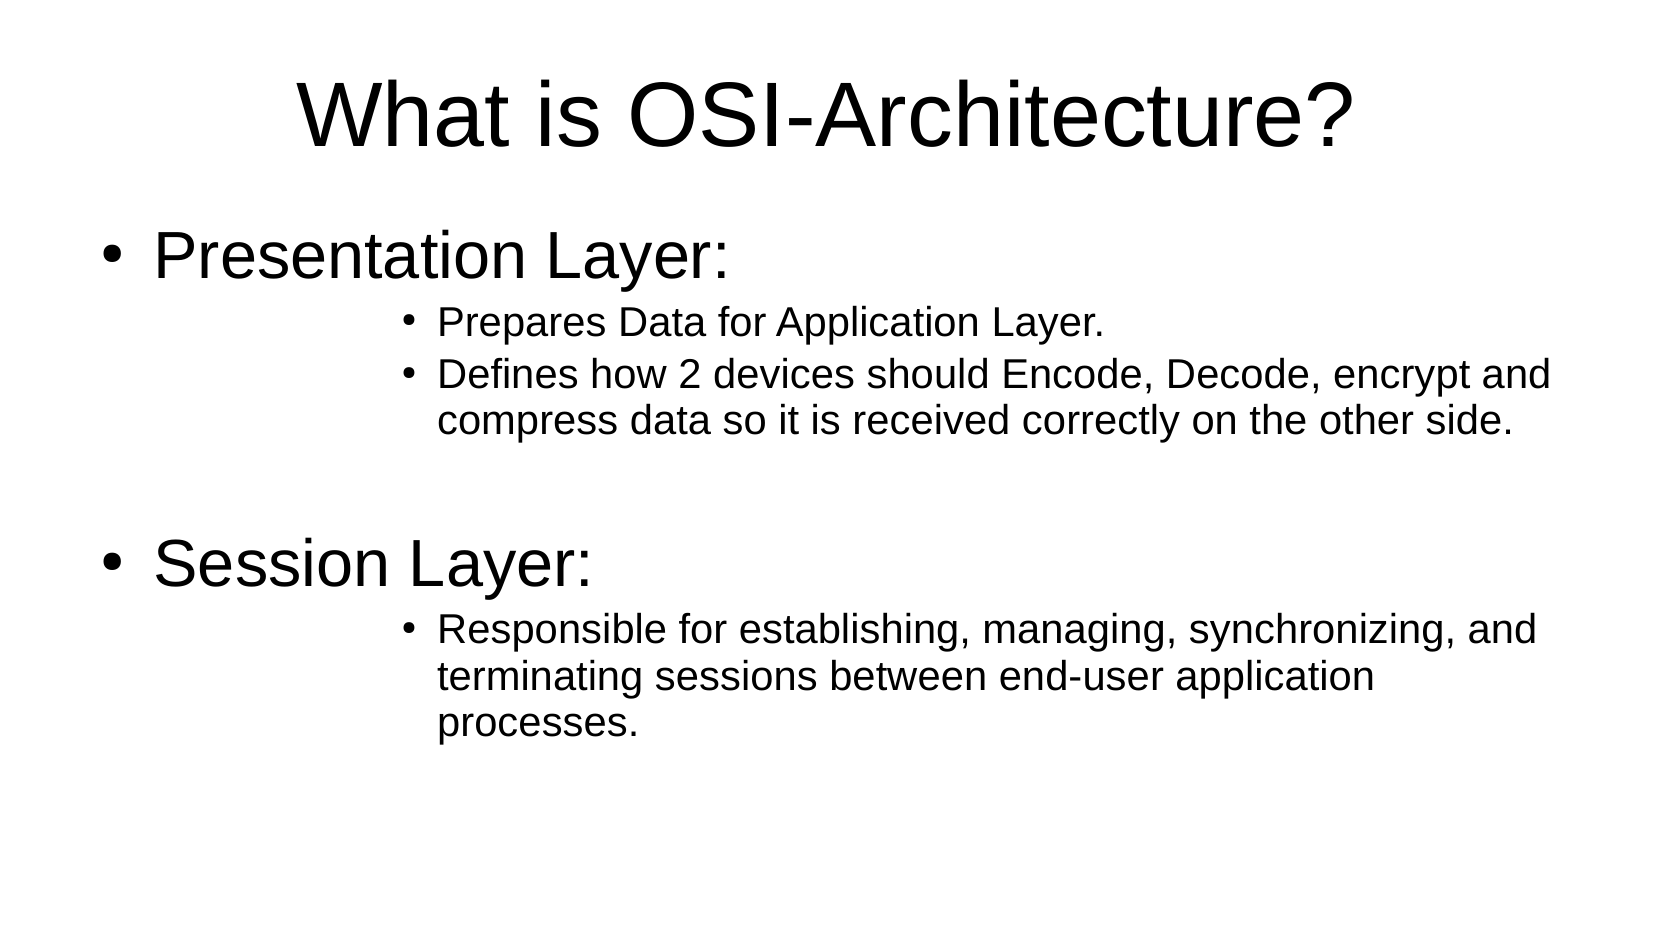

# What is OSI-Architecture?
Presentation Layer:
Prepares Data for Application Layer.
Defines how 2 devices should Encode, Decode, encrypt and compress data so it is received correctly on the other side.
Session Layer:
Responsible for establishing, managing, synchronizing, and terminating sessions between end-user application processes.